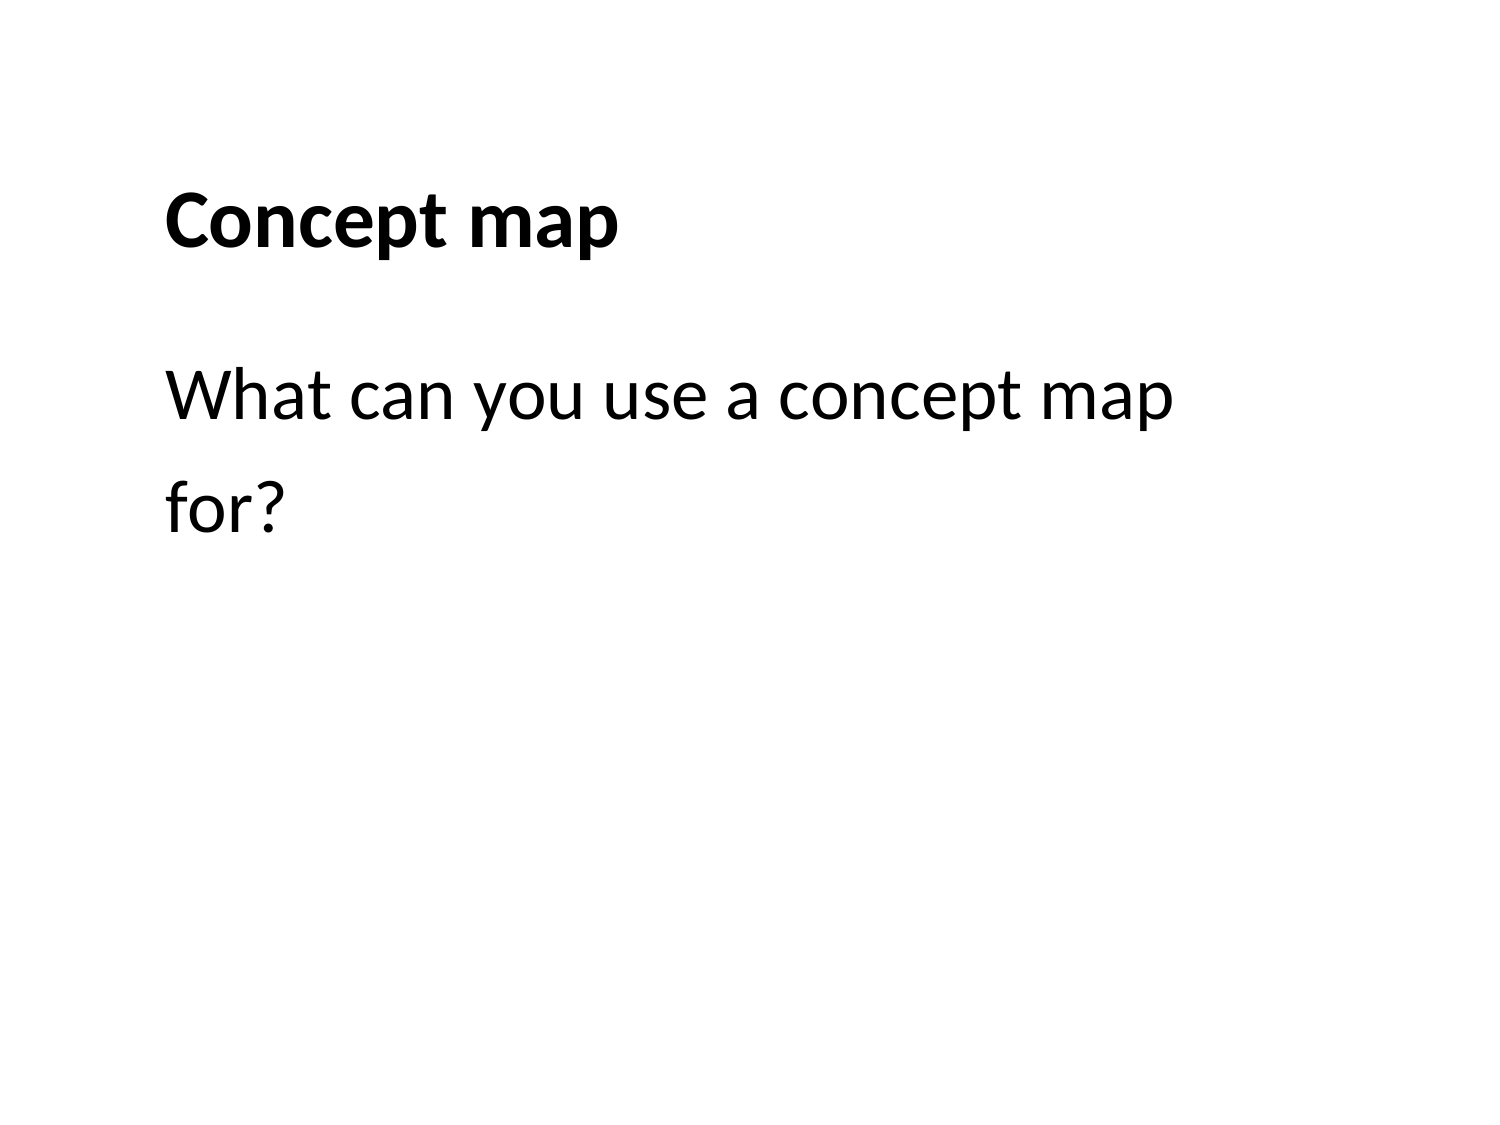

Concept map
What can you use a concept map for?